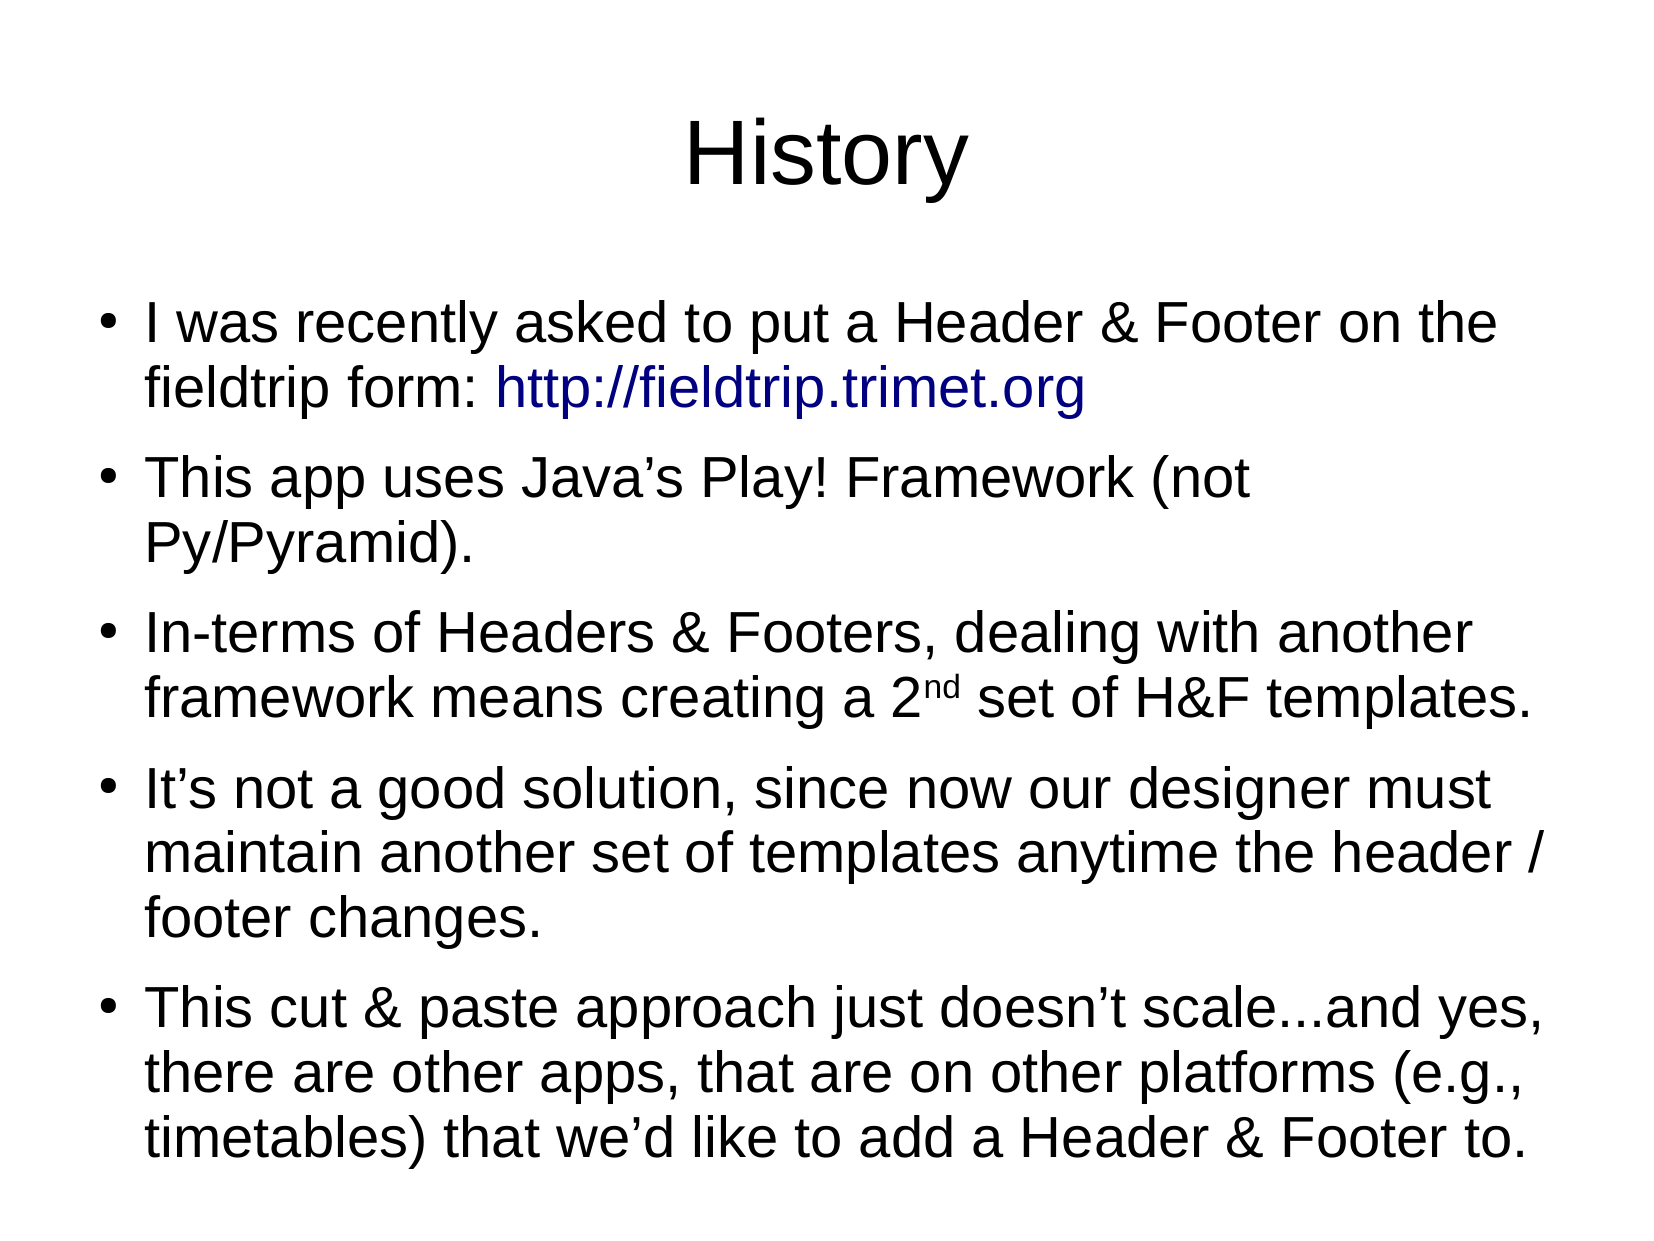

# History
I was recently asked to put a Header & Footer on the fieldtrip form: http://fieldtrip.trimet.org
This app uses Java’s Play! Framework (not Py/Pyramid).
In-terms of Headers & Footers, dealing with another framework means creating a 2nd set of H&F templates.
It’s not a good solution, since now our designer must maintain another set of templates anytime the header / footer changes.
This cut & paste approach just doesn’t scale...and yes, there are other apps, that are on other platforms (e.g., timetables) that we’d like to add a Header & Footer to.